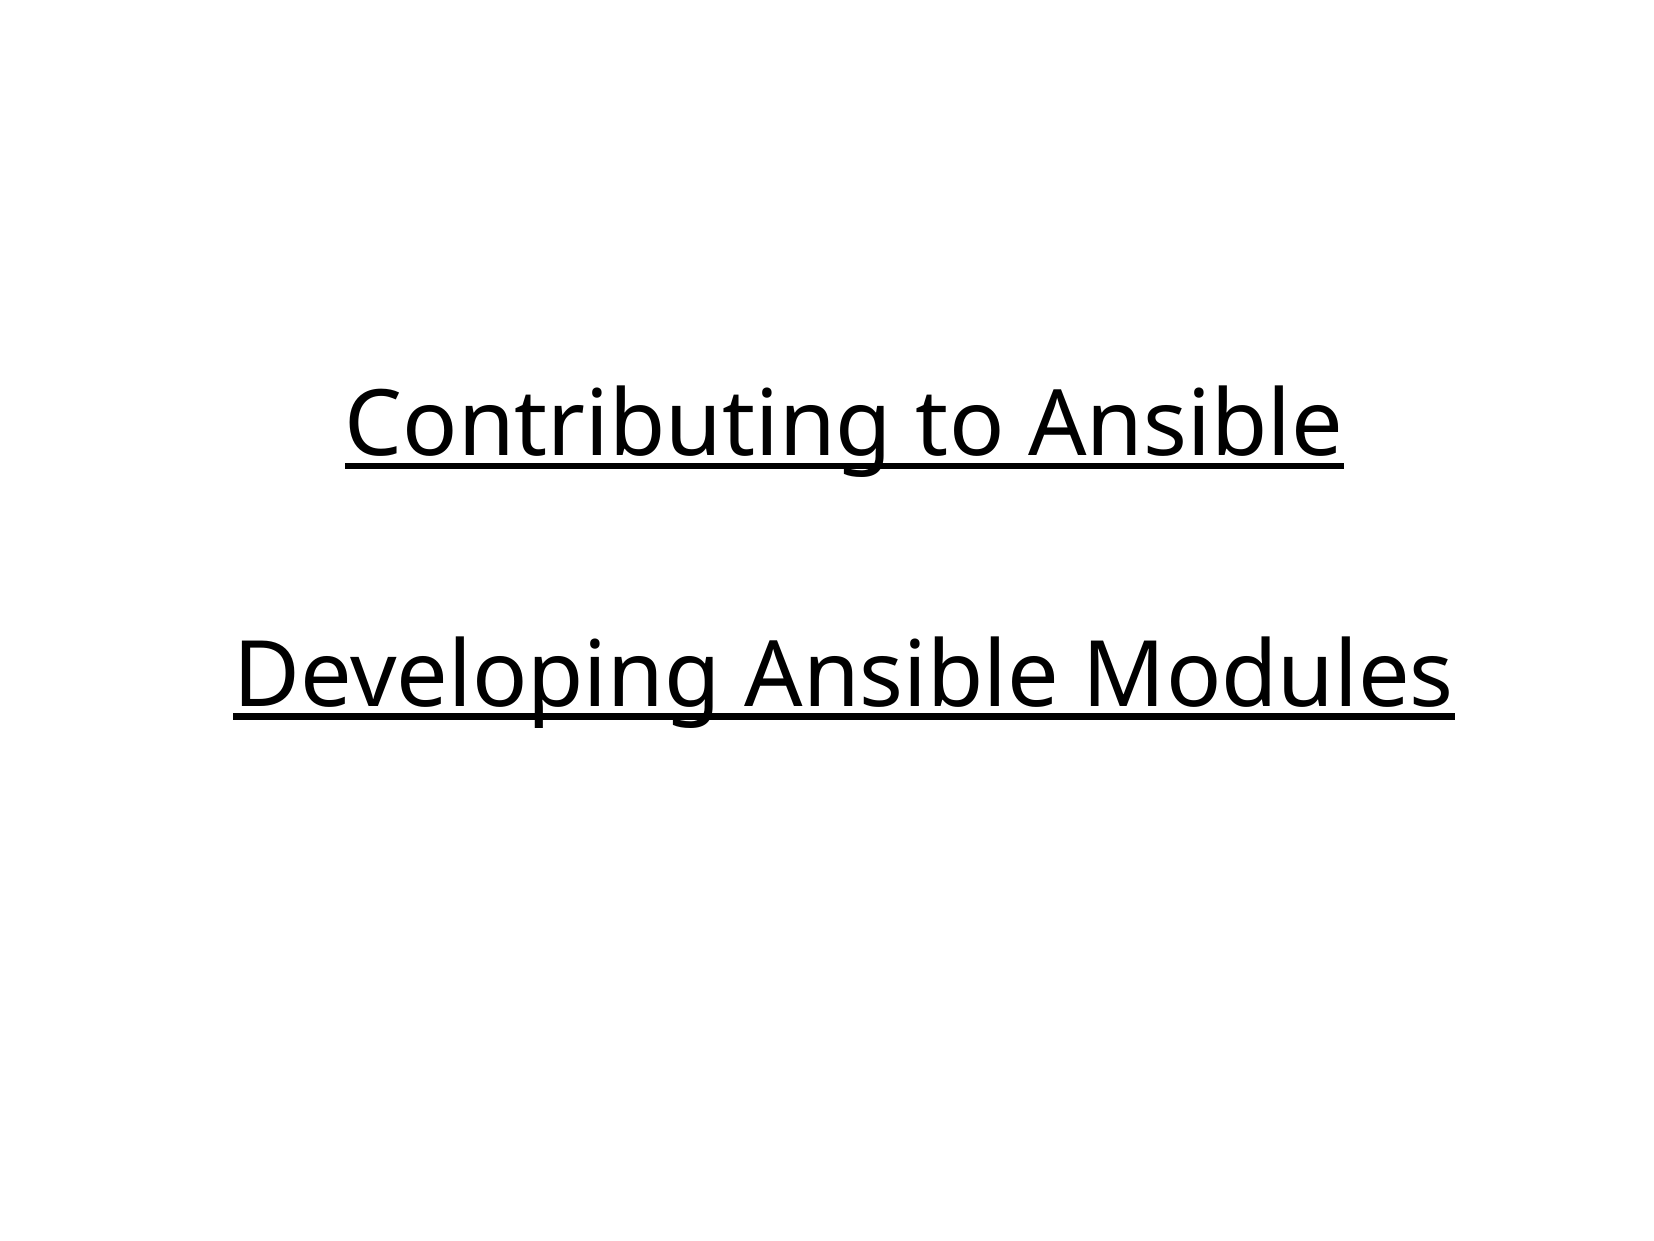

# Contributing to Ansible Developing Ansible Modules